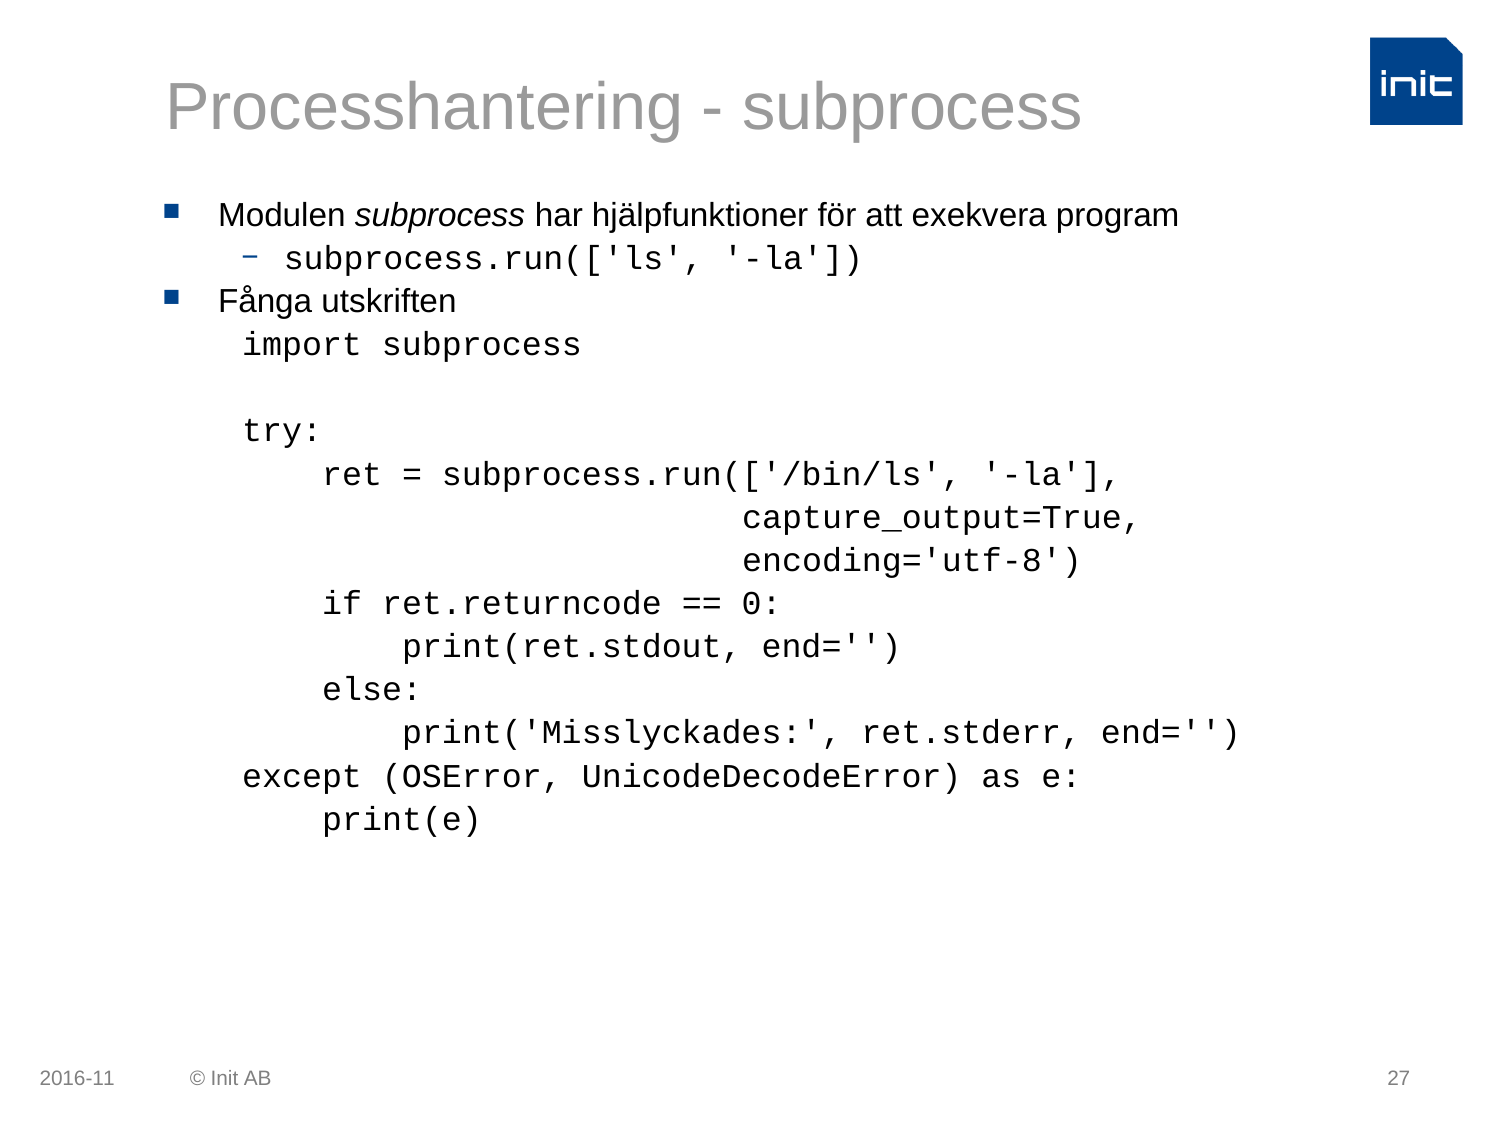

Processhantering - subprocess
Modulen subprocess har hjälpfunktioner för att exekvera program
subprocess.run(['ls', '-la'])
Fånga utskriften
import subprocess
try:
 ret = subprocess.run(['/bin/ls', '-la'],
 capture_output=True,
 encoding='utf-8')
 if ret.returncode == 0:
 print(ret.stdout, end='')
 else:
 print('Misslyckades:', ret.stderr, end='')
except (OSError, UnicodeDecodeError) as e:
 print(e)
2016-11
© Init AB